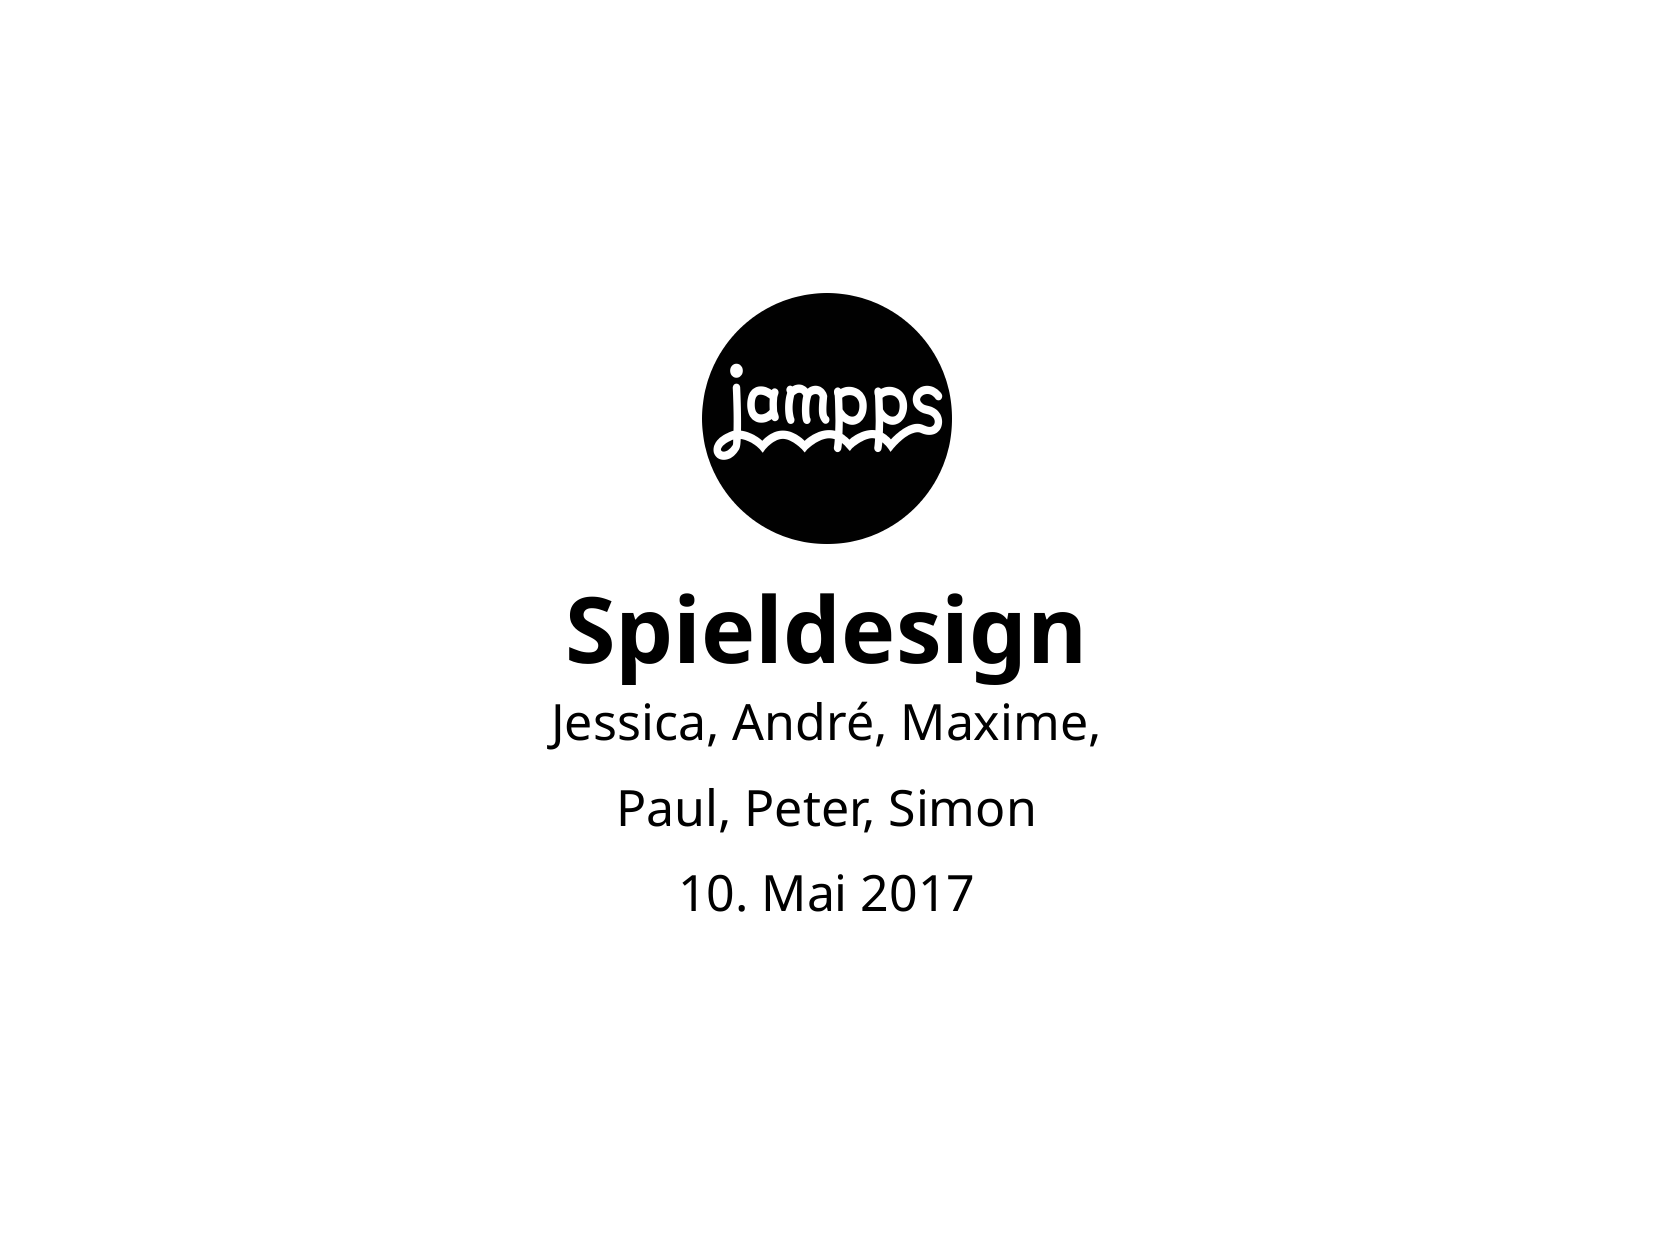

# Spieldesign
Jessica, André, Maxime,
Paul, Peter, Simon
10. Mai 2017